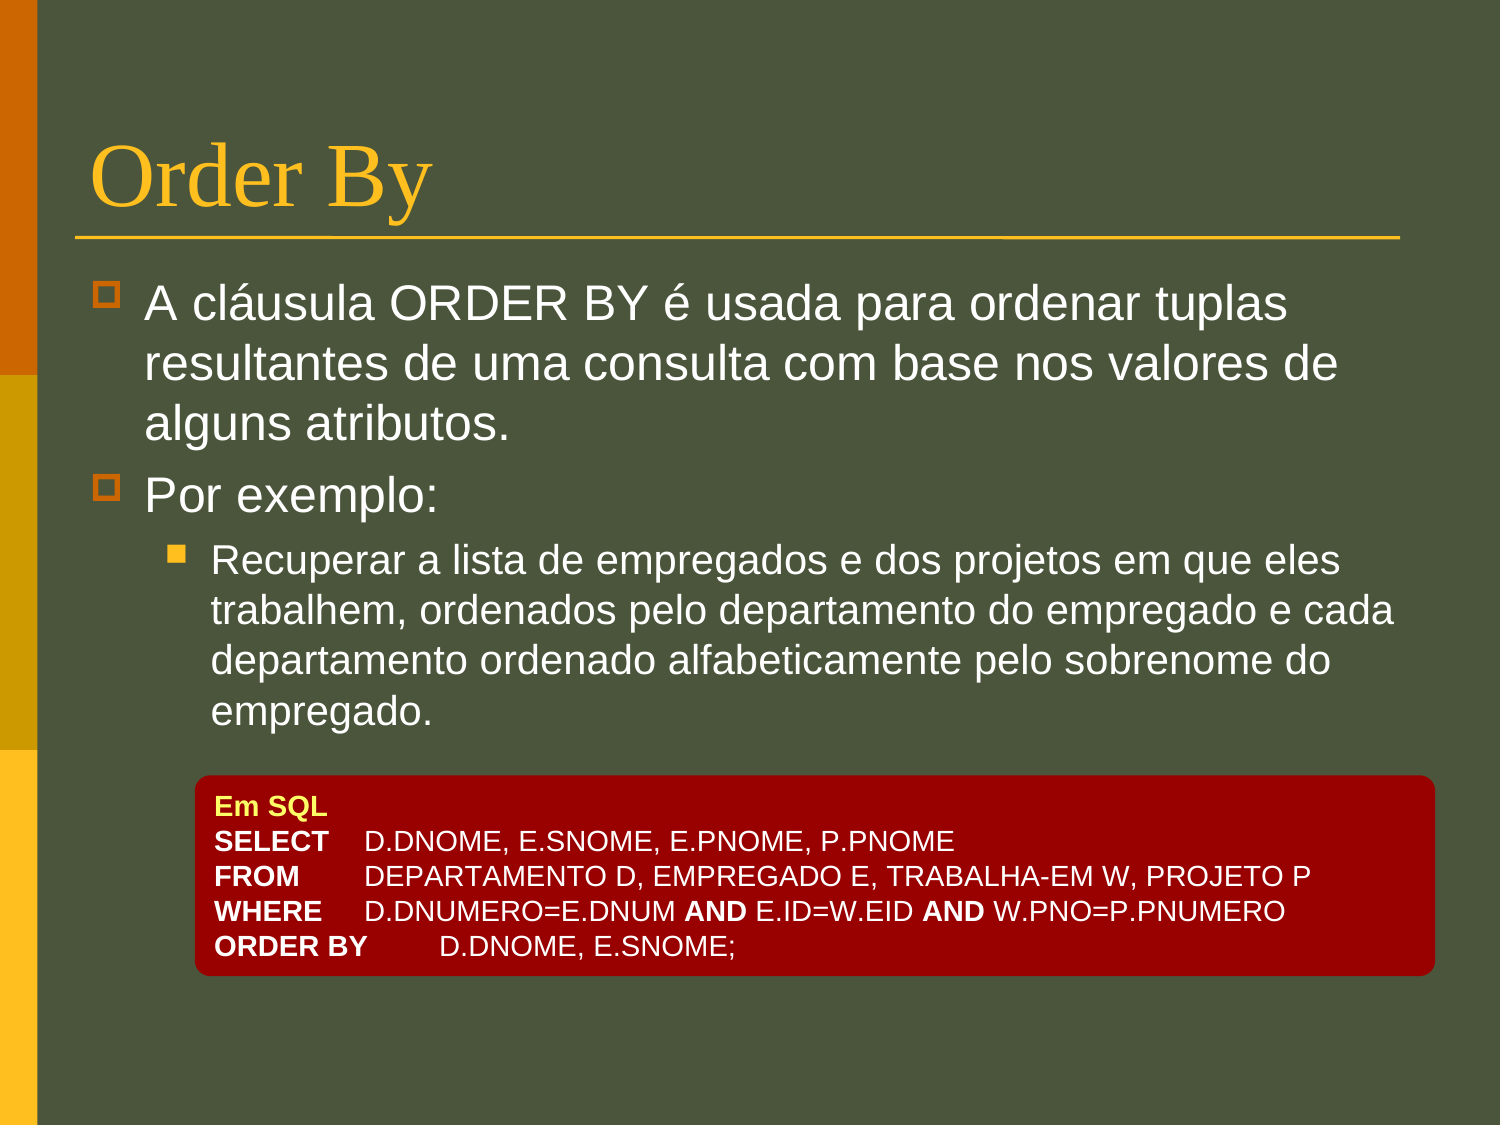

# Order By
A cláusula ORDER BY é usada para ordenar tuplas resultantes de uma consulta com base nos valores de alguns atributos.
Por exemplo:
Recuperar a lista de empregados e dos projetos em que eles trabalhem, ordenados pelo departamento do empregado e cada departamento ordenado alfabeticamente pelo sobrenome do empregado.
Em SQL
SELECT	D.DNOME, E.SNOME, E.PNOME, P.PNOME
FROM	DEPARTAMENTO D, EMPREGADO E, TRABALHA-EM W, PROJETO P
WHERE	D.DNUMERO=E.DNUM AND E.ID=W.EID AND W.PNO=P.PNUMERO
ORDER BY	D.DNOME, E.SNOME;